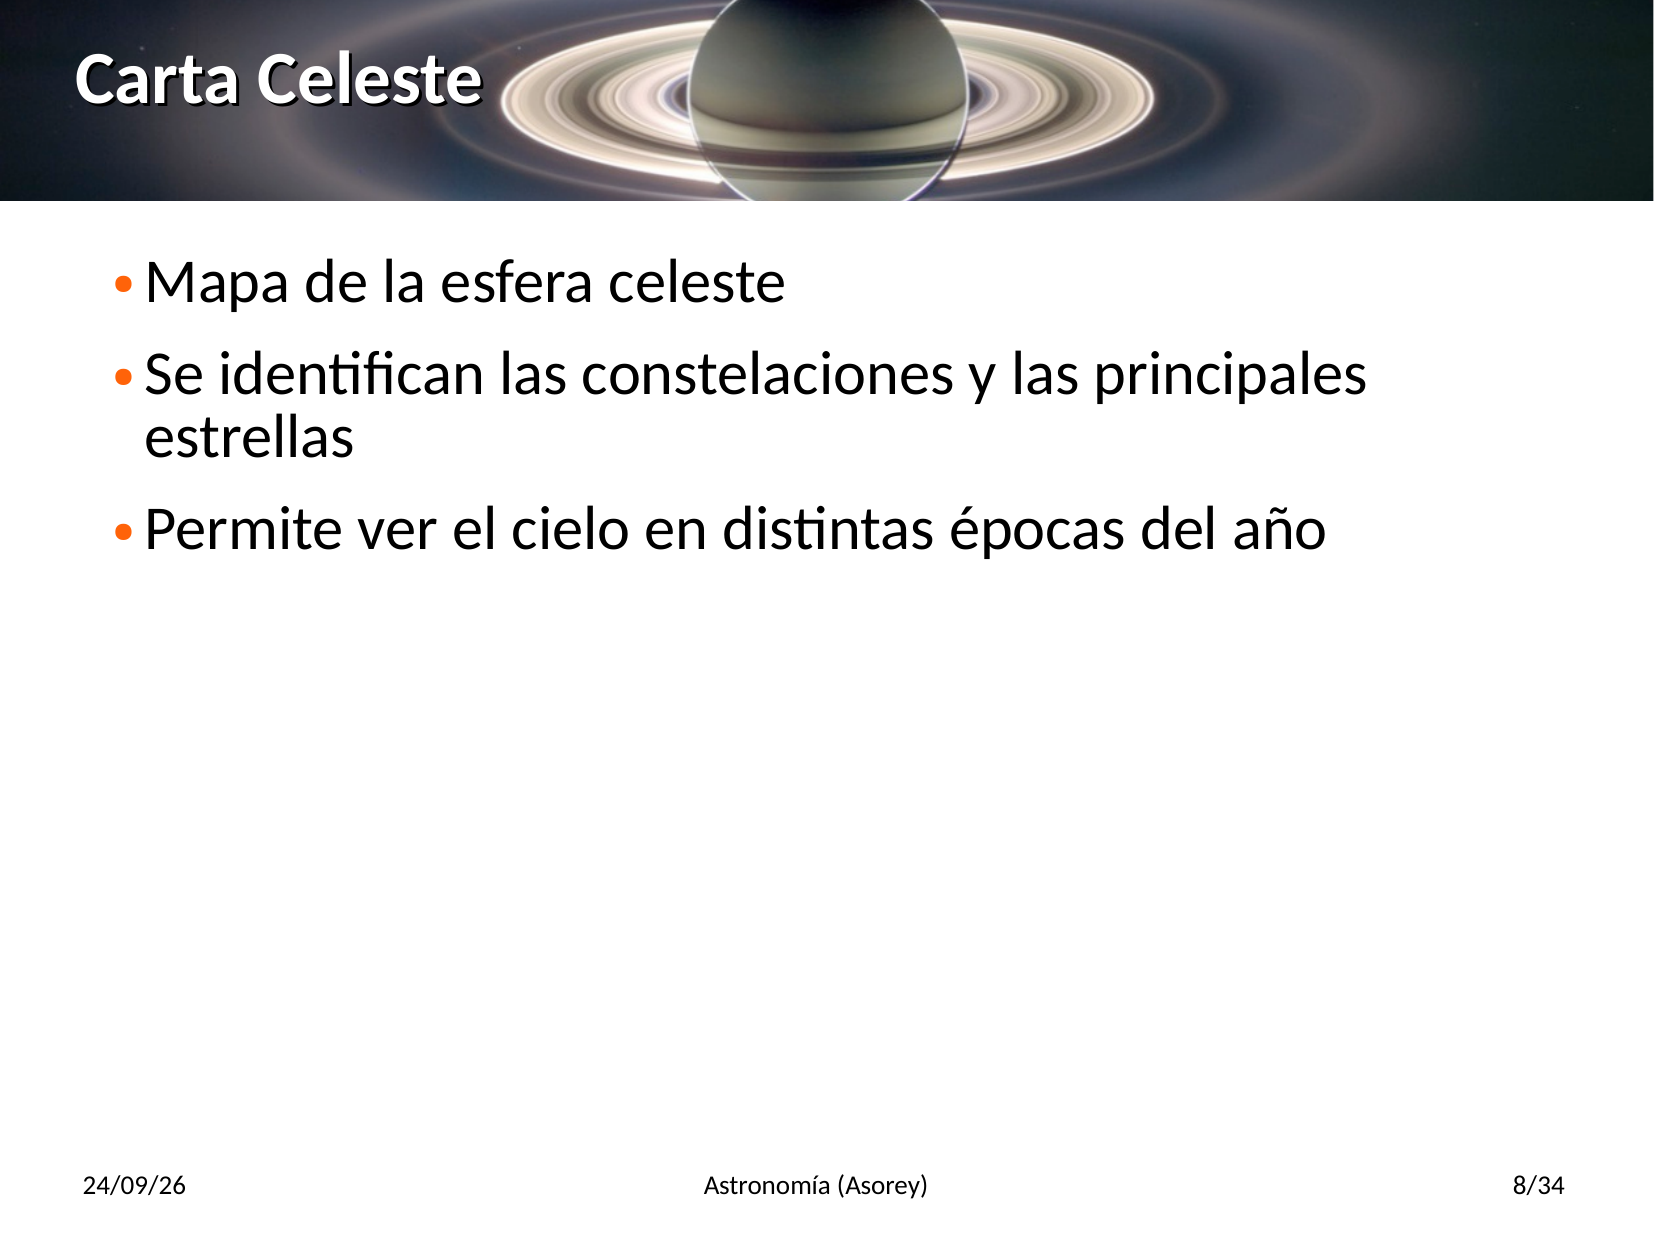

# Carta Celeste
Mapa de la esfera celeste
Se identifican las constelaciones y las principales estrellas
Permite ver el cielo en distintas épocas del año
Astronomía (Asorey)
8